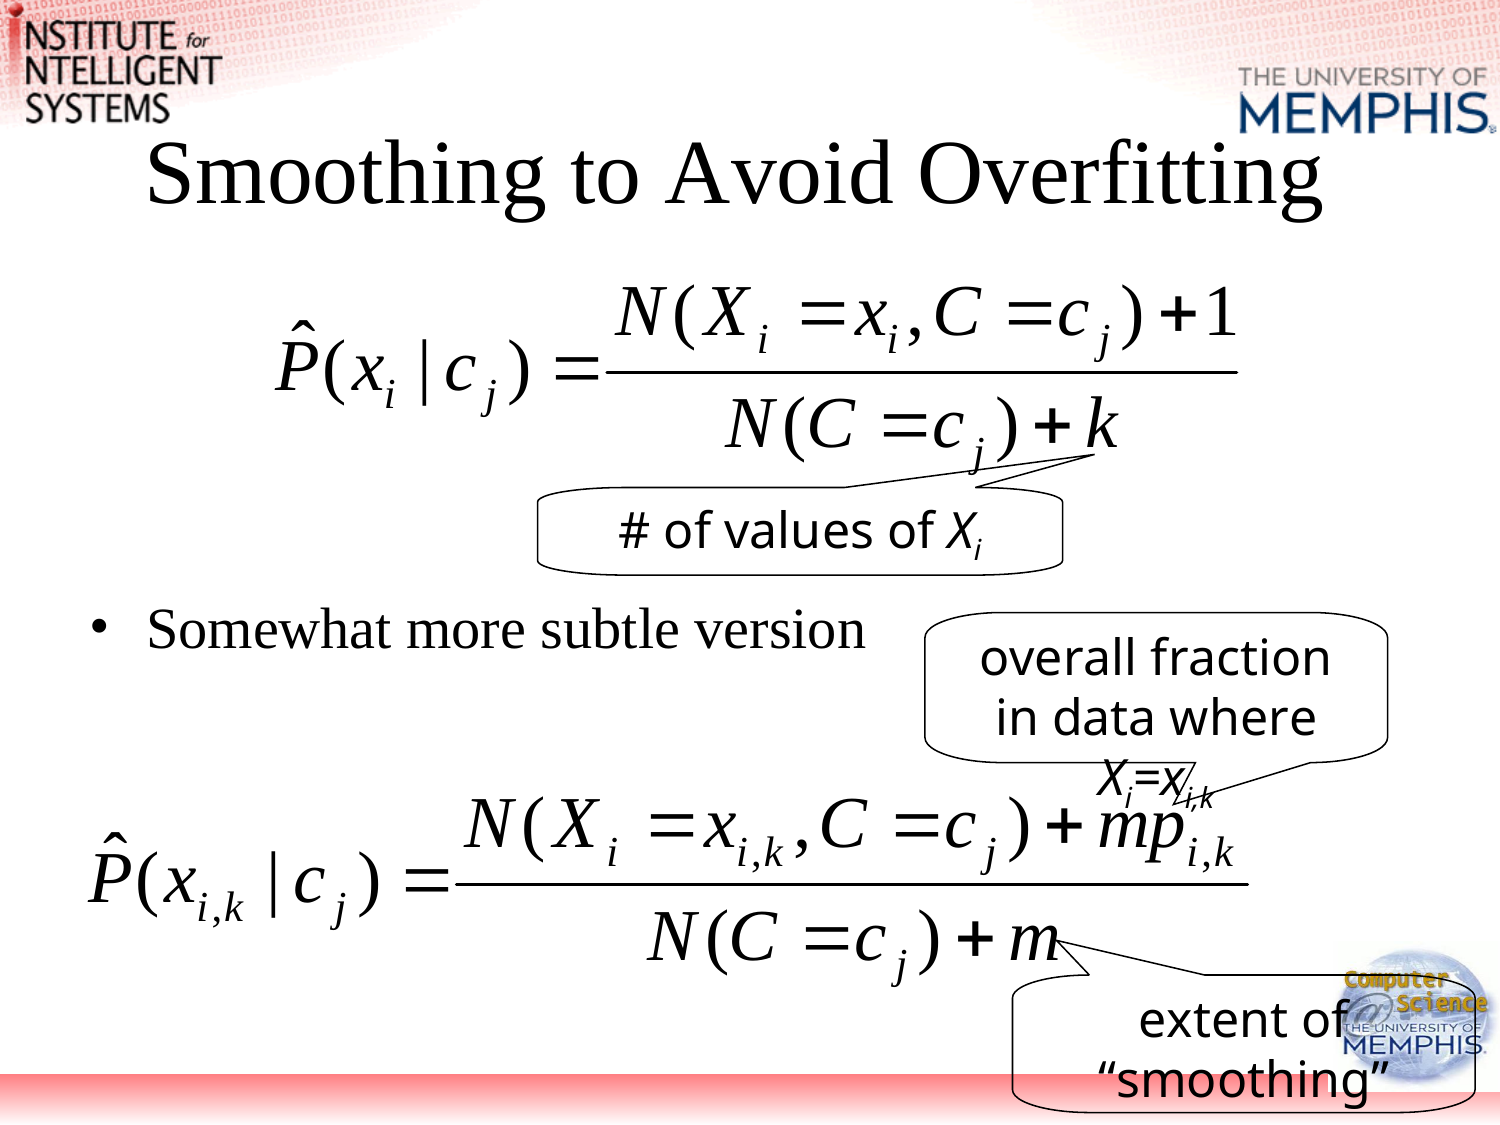

# Smoothing to Avoid Overfitting
# of values of Xi
Somewhat more subtle version
overall fraction in data where Xi=xi,k
extent of
“smoothing”